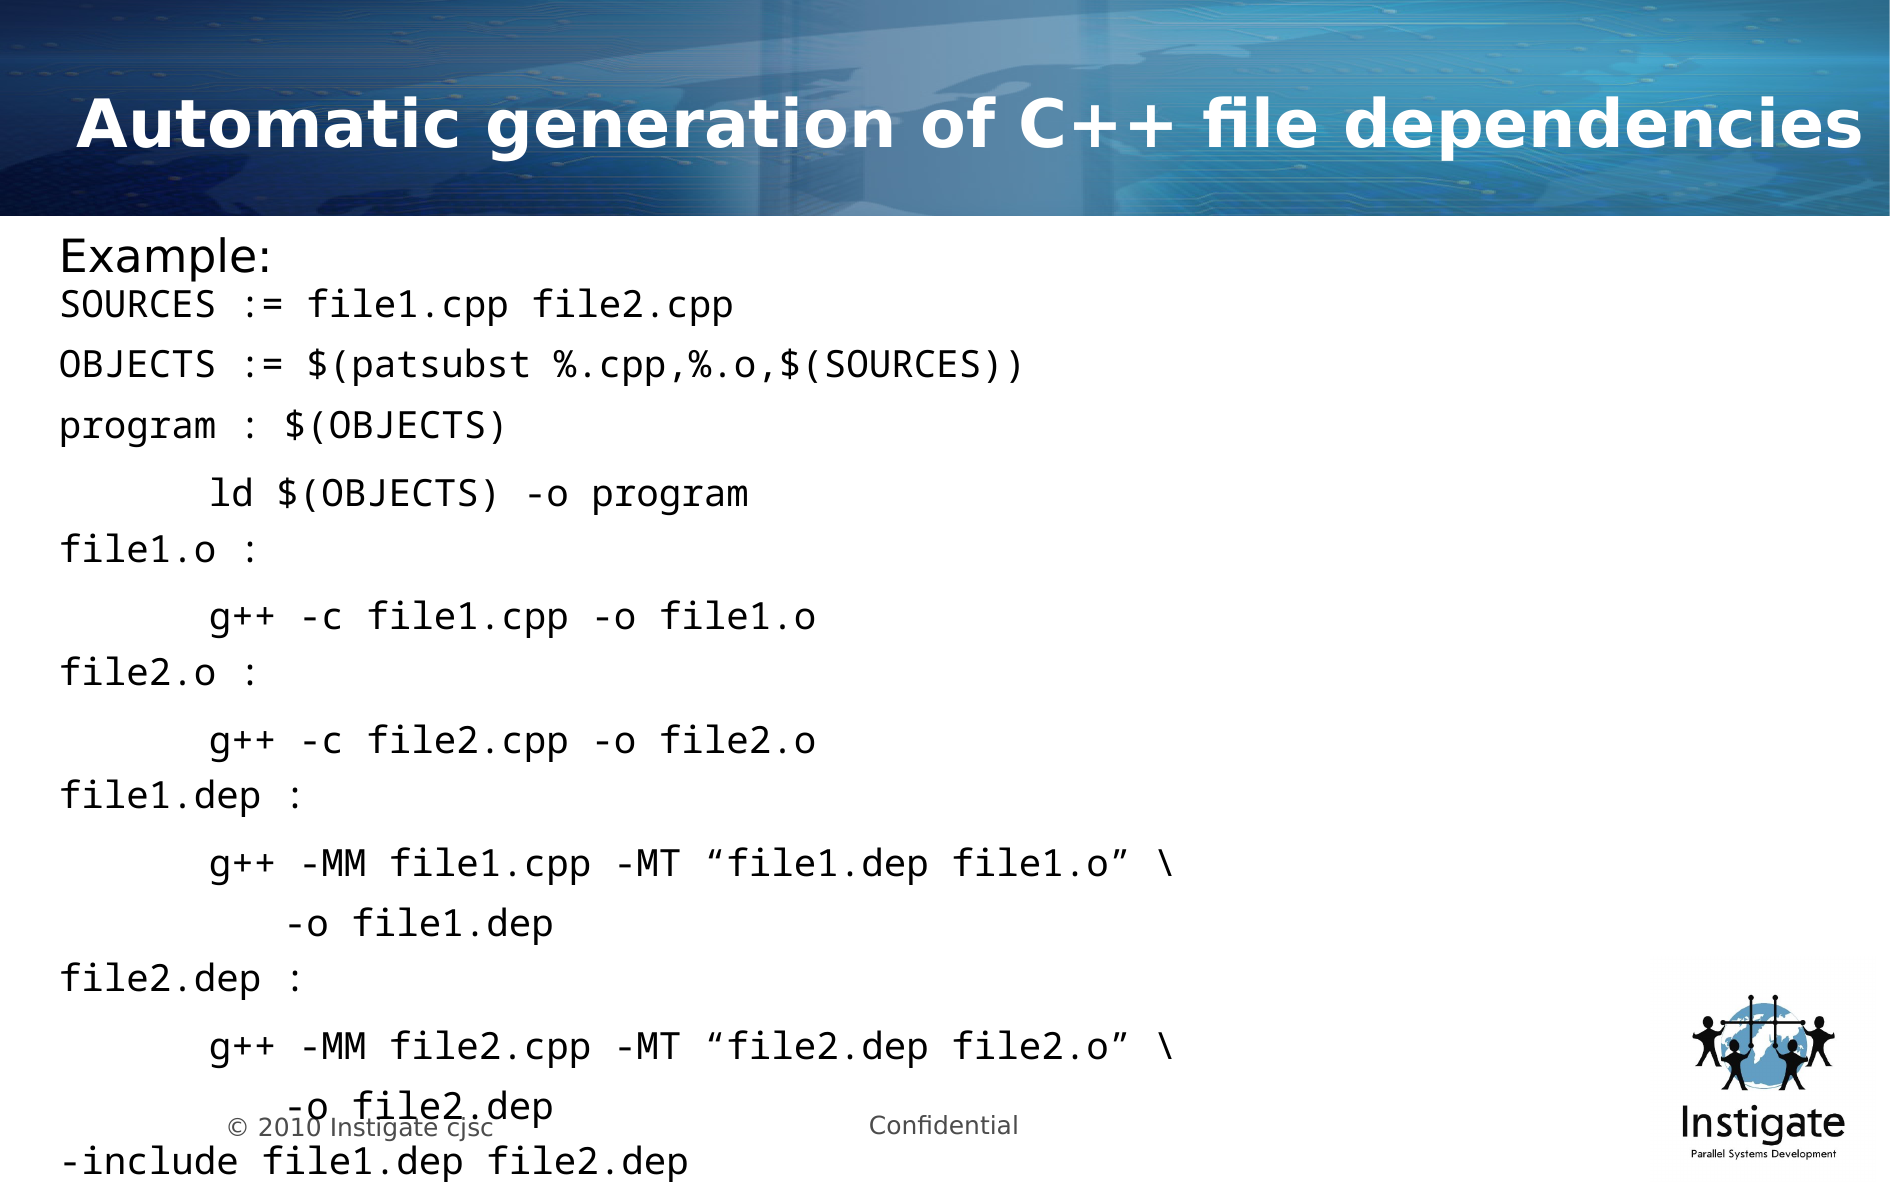

# Automatic generation of C++ file dependencies
Example:
SOURCES := file1.cpp file2.cpp
OBJECTS := $(patsubst %.cpp,%.o,$(SOURCES))
program : $(OBJECTS)
ld $(OBJECTS) -o program
file1.o :
g++ -c file1.cpp -o file1.o
file2.o :
g++ -c file2.cpp -o file2.o
file1.dep :
g++ -MM file1.cpp -MT “file1.dep file1.o” \
-o file1.dep
file2.dep :
g++ -MM file2.cpp -MT “file2.dep file2.o” \
-o file2.dep
-include file1.dep file2.dep